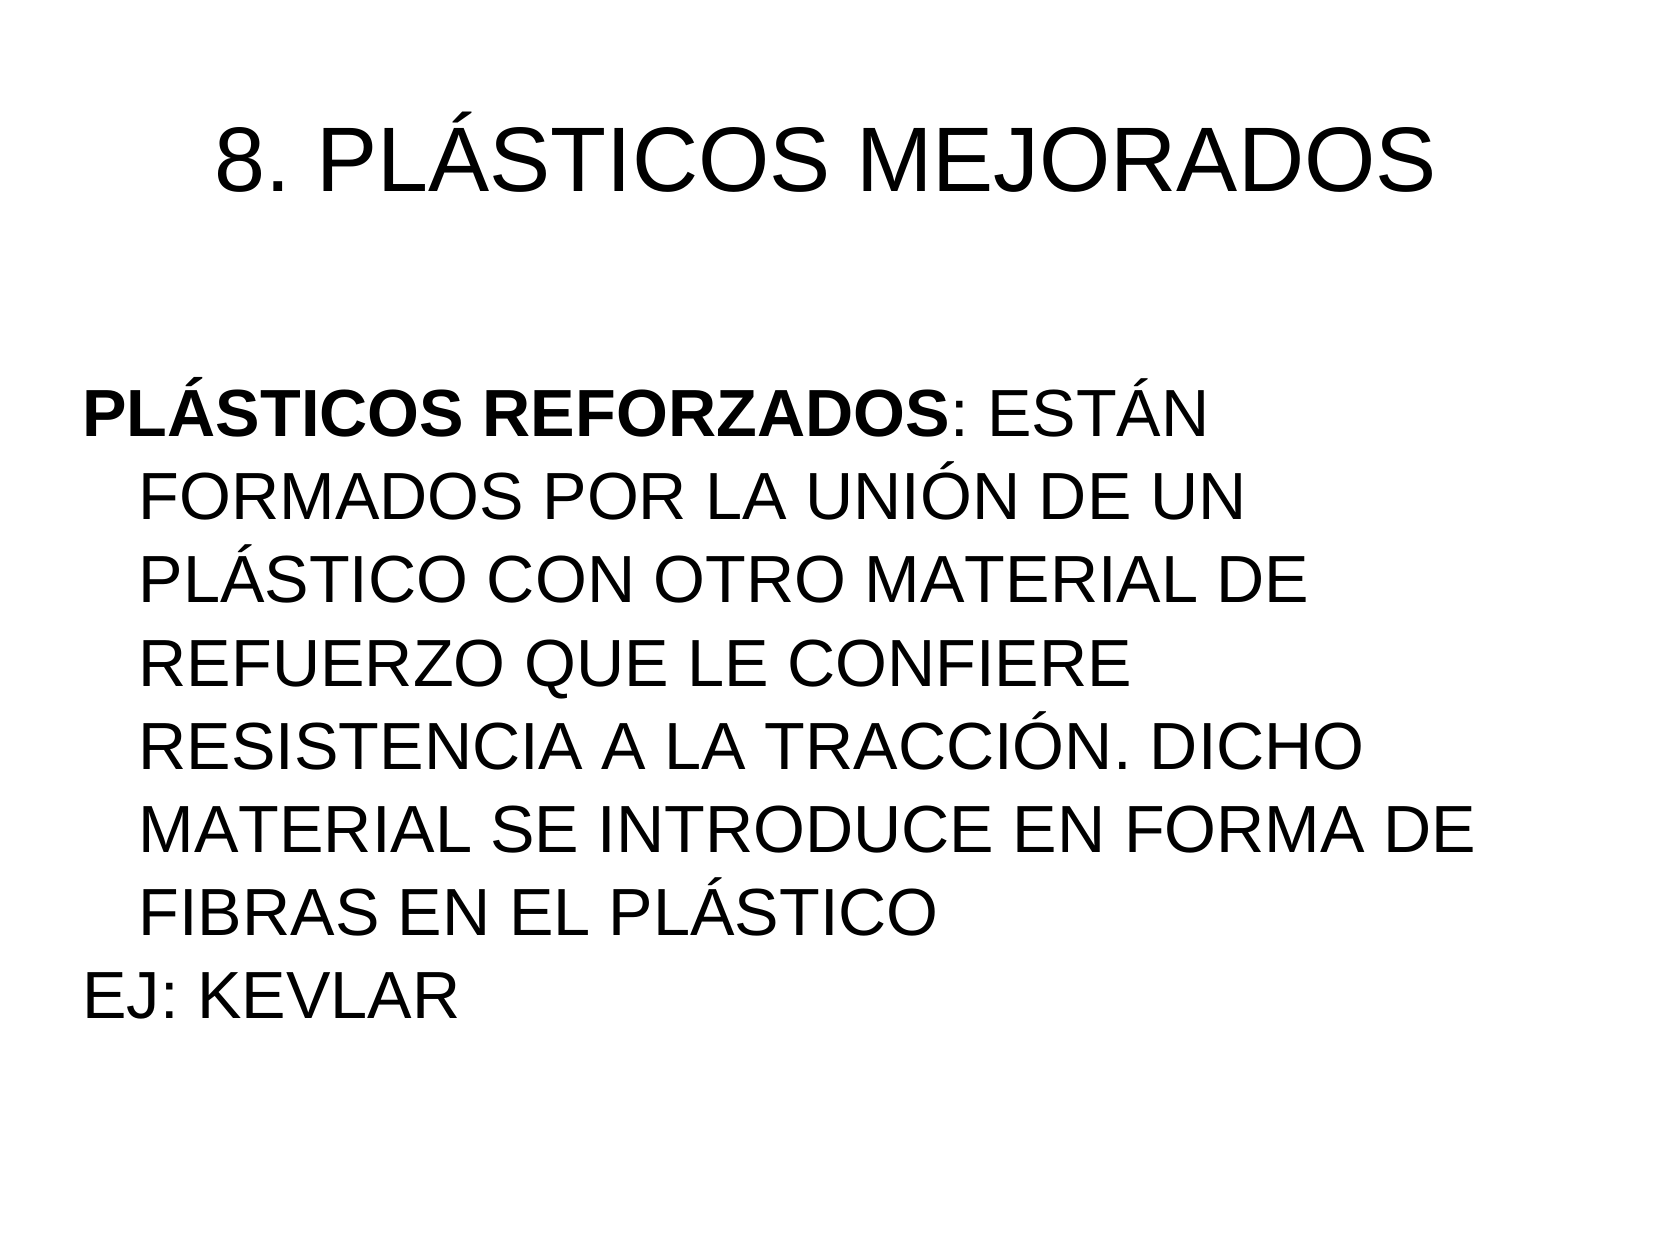

# 8. PLÁSTICOS MEJORADOS
PLÁSTICOS REFORZADOS: ESTÁN FORMADOS POR LA UNIÓN DE UN PLÁSTICO CON OTRO MATERIAL DE REFUERZO QUE LE CONFIERE RESISTENCIA A LA TRACCIÓN. DICHO MATERIAL SE INTRODUCE EN FORMA DE FIBRAS EN EL PLÁSTICO
EJ: KEVLAR